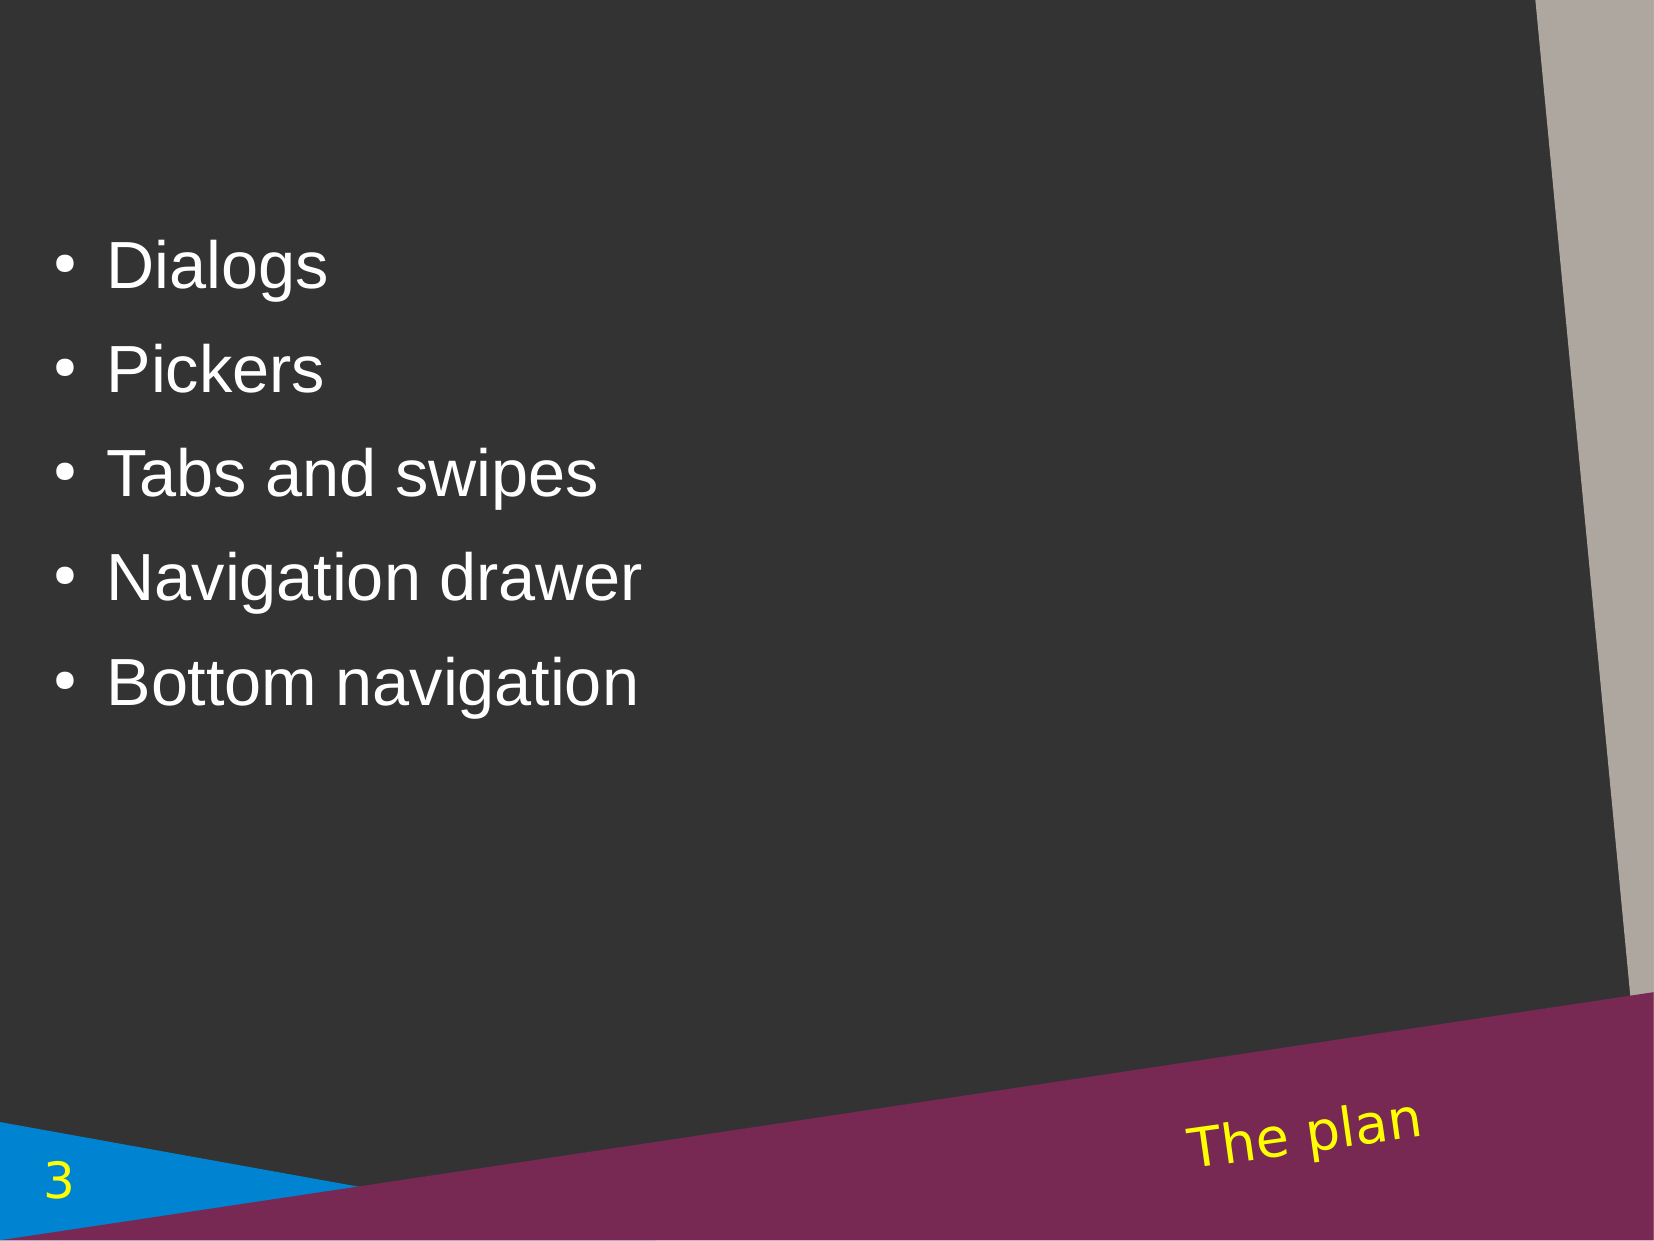

Dialogs
Pickers
Tabs and swipes
Navigation drawer
Bottom navigation
# The plan
3